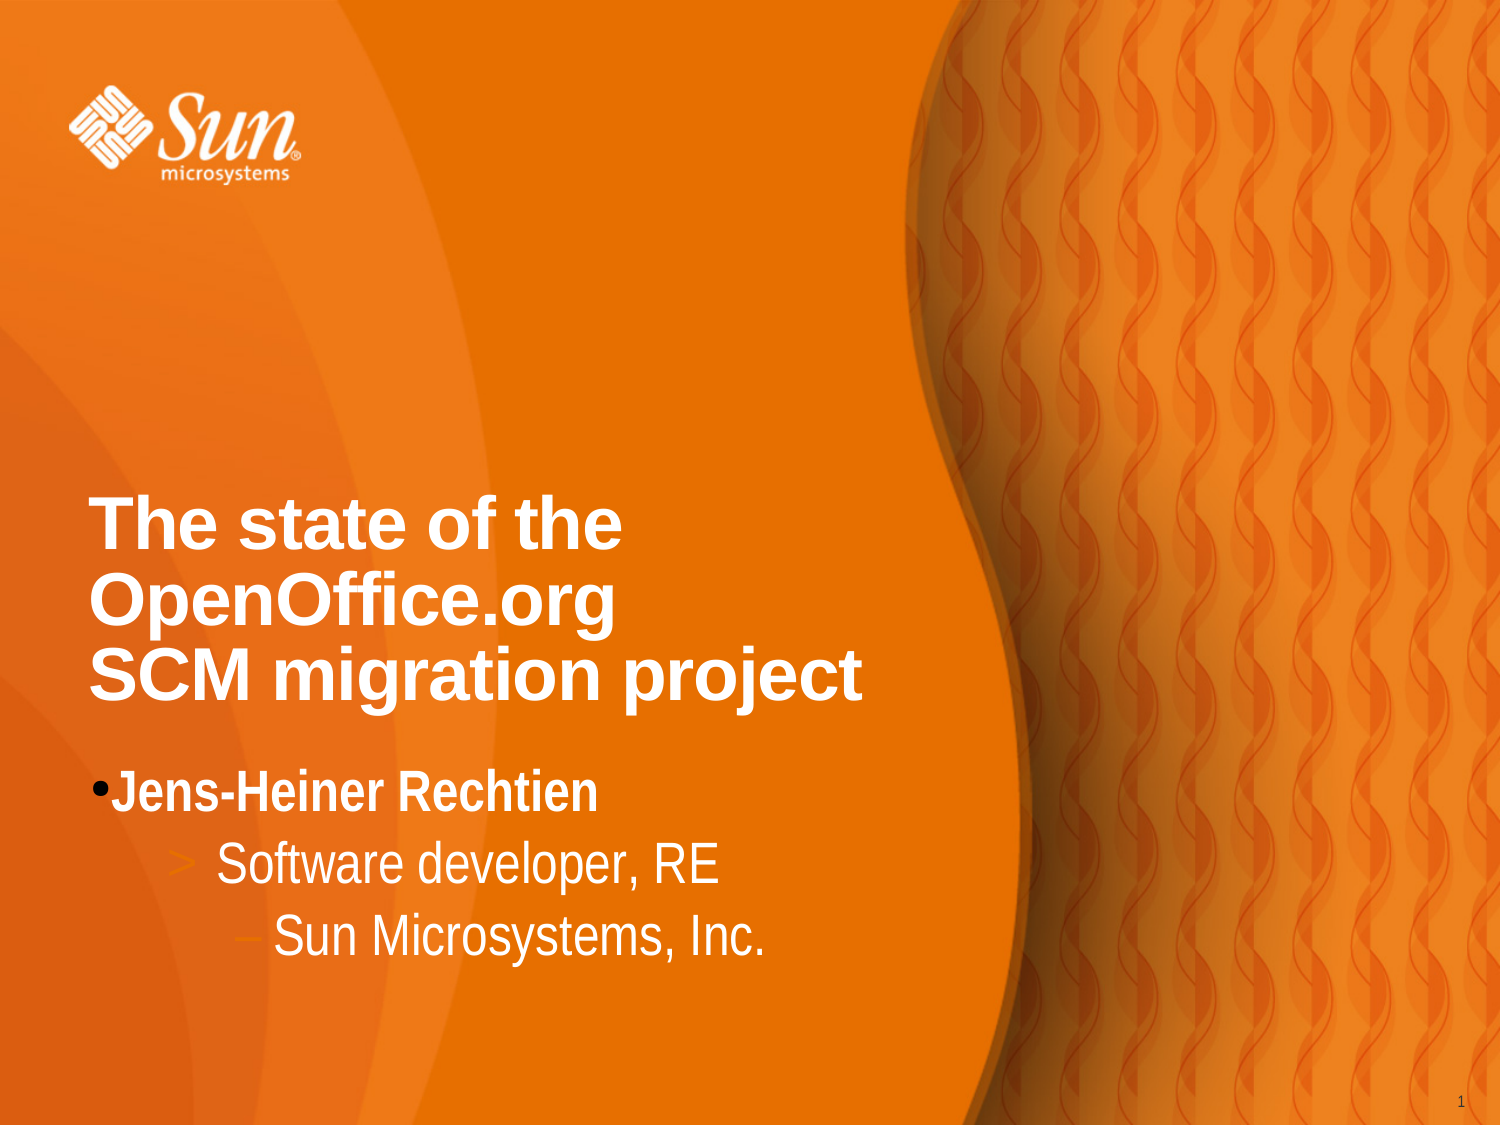

The state of the OpenOffice.org
SCM migration project
# Jens-Heiner Rechtien
Software developer, RE
Sun Microsystems, Inc.